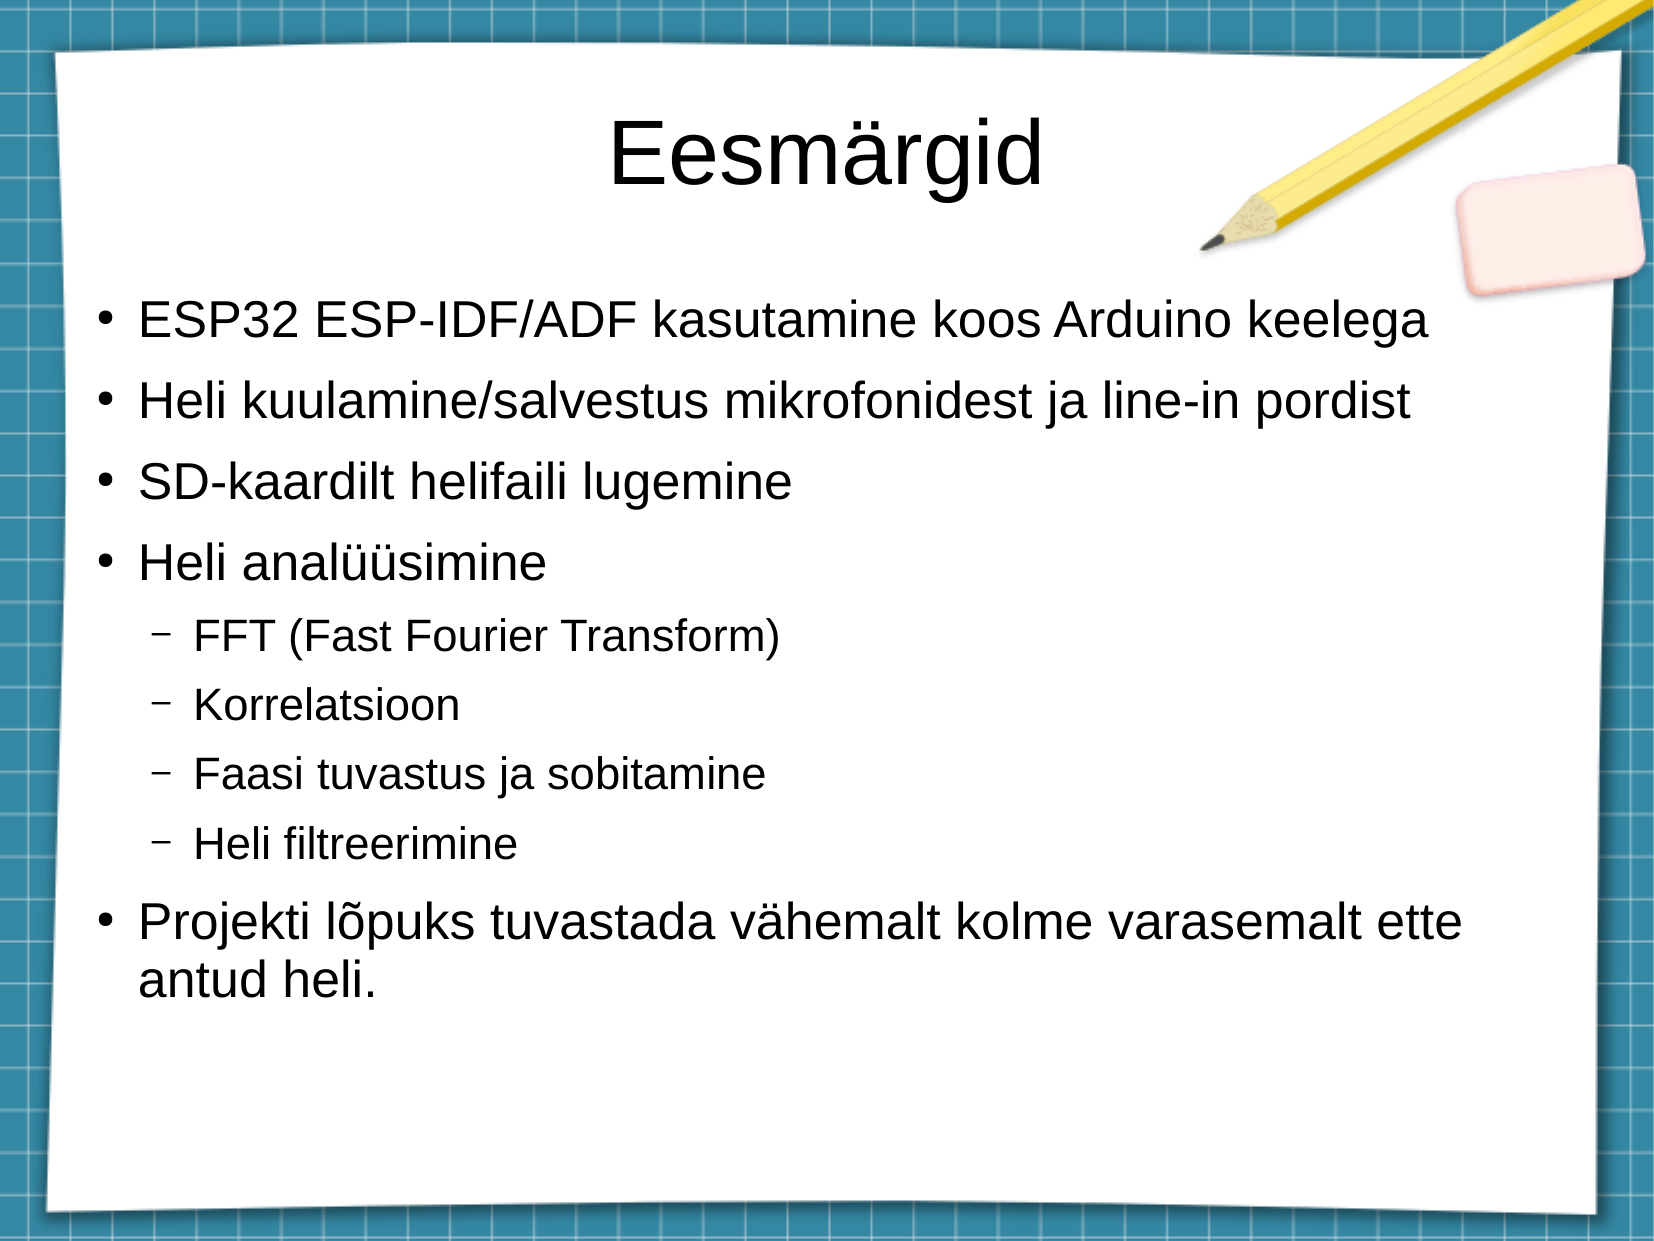

# Eesmärgid
ESP32 ESP-IDF/ADF kasutamine koos Arduino keelega
Heli kuulamine/salvestus mikrofonidest ja line-in pordist
SD-kaardilt helifaili lugemine
Heli analüüsimine
FFT (Fast Fourier Transform)
Korrelatsioon
Faasi tuvastus ja sobitamine
Heli filtreerimine
Projekti lõpuks tuvastada vähemalt kolme varasemalt ette antud heli.